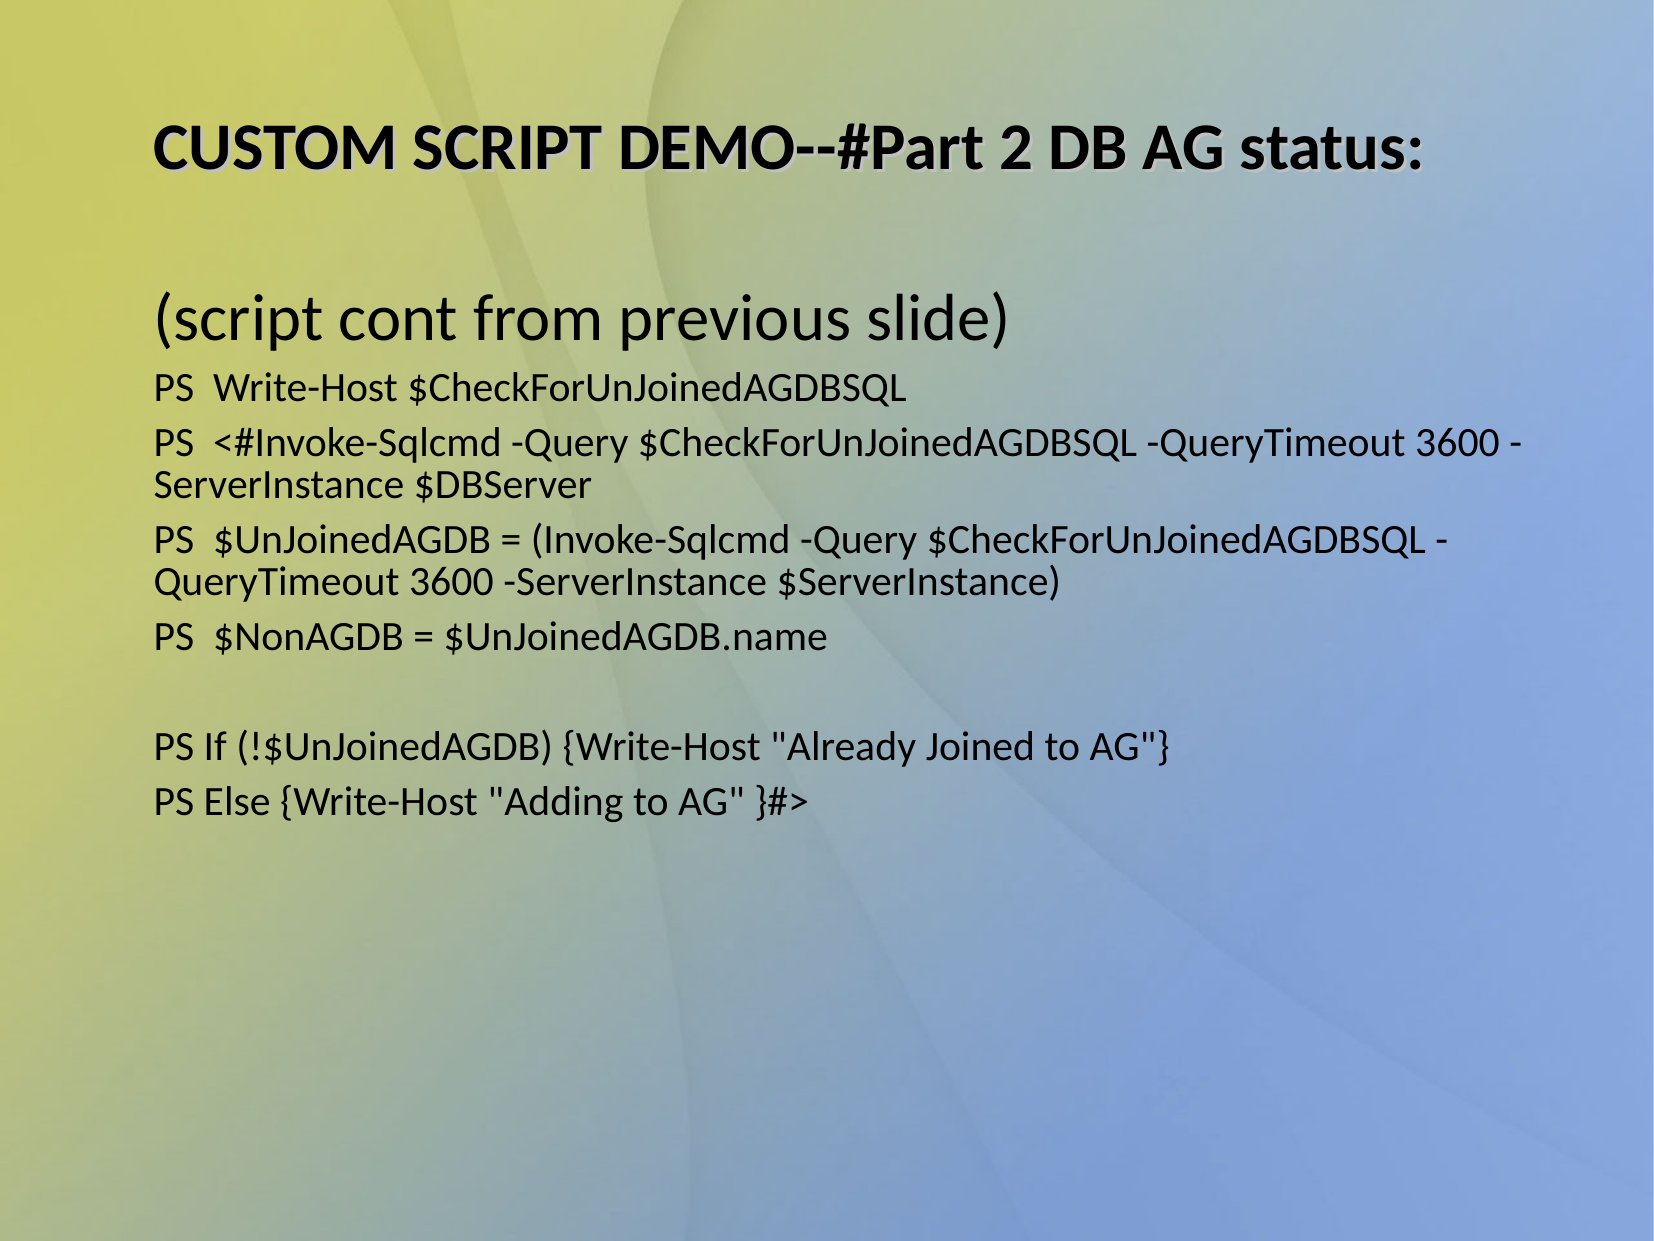

# CUSTOM SCRIPT DEMO--#Part 2 DB AG status:
(script cont from previous slide)
PS Write-Host $CheckForUnJoinedAGDBSQL
PS <#Invoke-Sqlcmd -Query $CheckForUnJoinedAGDBSQL -QueryTimeout 3600 -ServerInstance $DBServer
PS $UnJoinedAGDB = (Invoke-Sqlcmd -Query $CheckForUnJoinedAGDBSQL -QueryTimeout 3600 -ServerInstance $ServerInstance)
PS $NonAGDB = $UnJoinedAGDB.name
PS If (!$UnJoinedAGDB) {Write-Host "Already Joined to AG"}
PS Else {Write-Host "Adding to AG" }#>